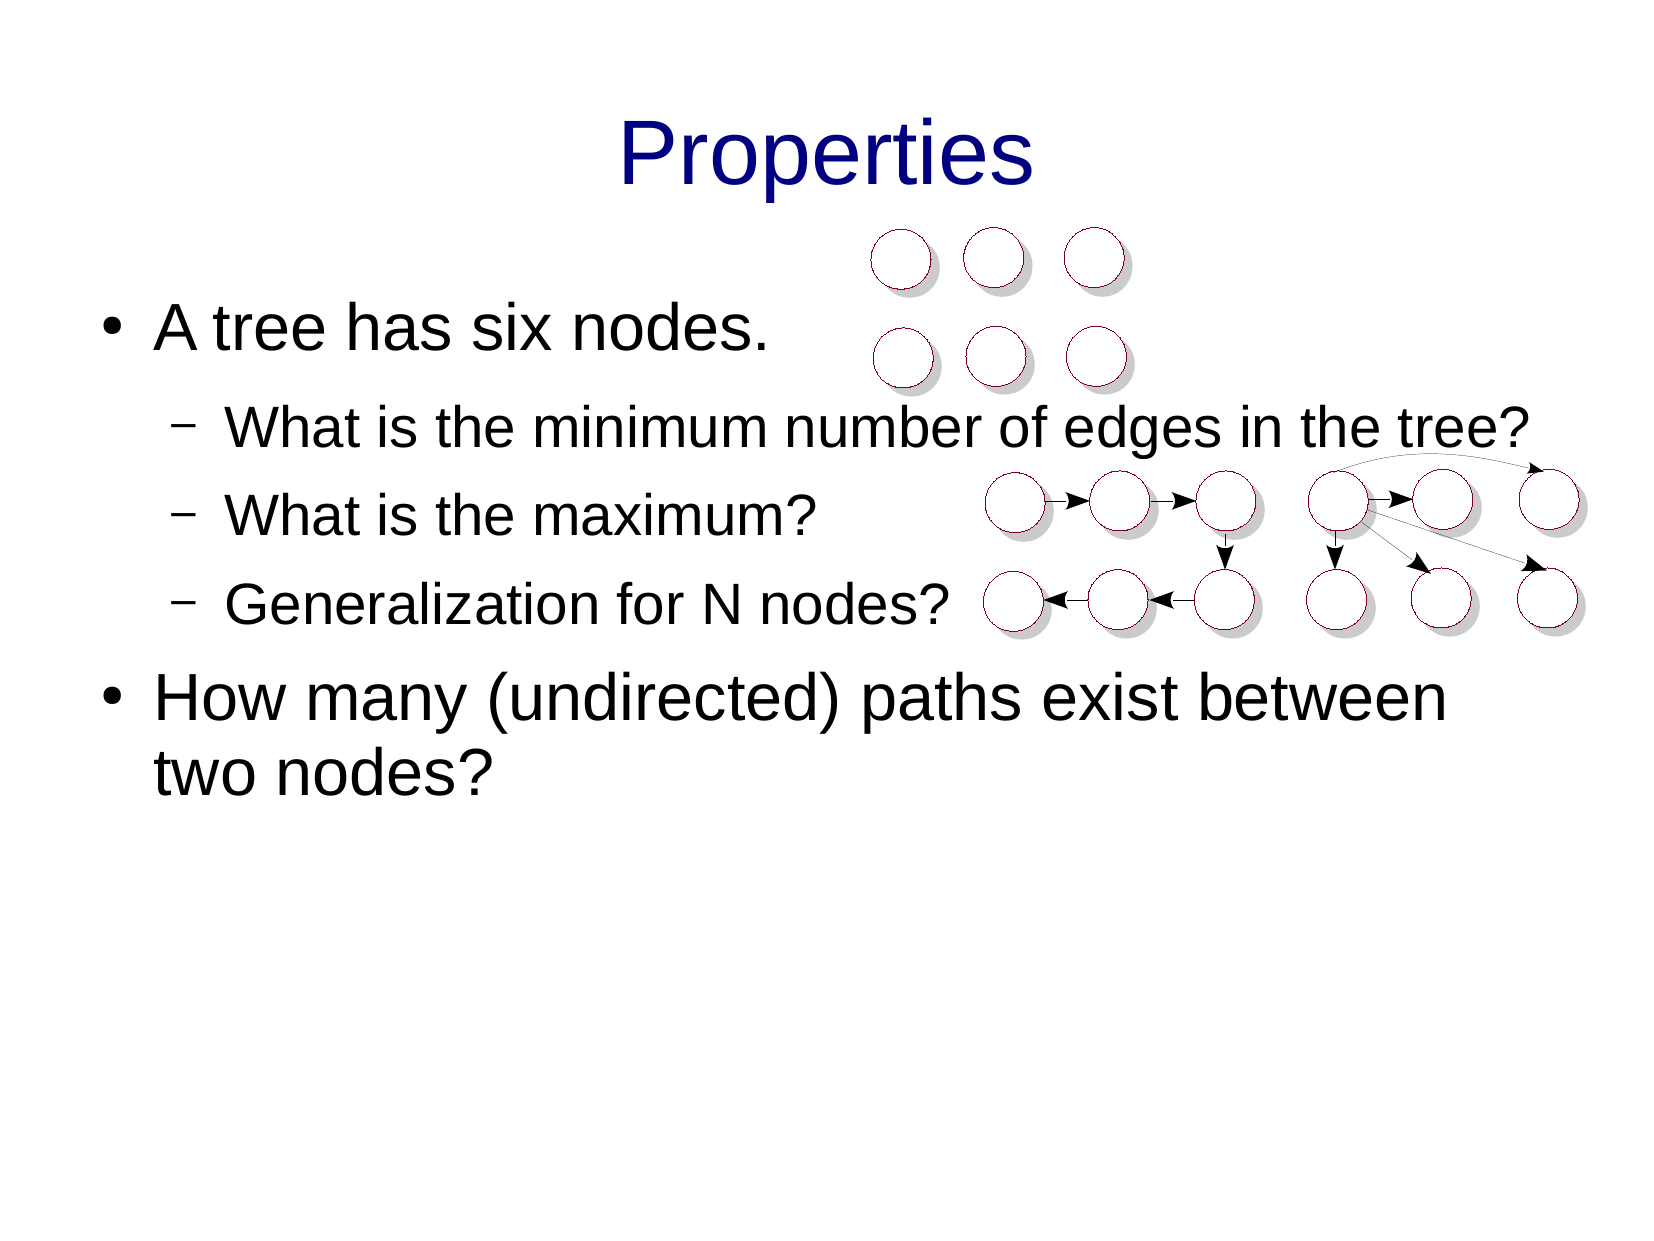

# Properties
A tree has six nodes.
What is the minimum number of edges in the tree?
What is the maximum?
Generalization for N nodes?
How many (undirected) paths exist between two nodes?